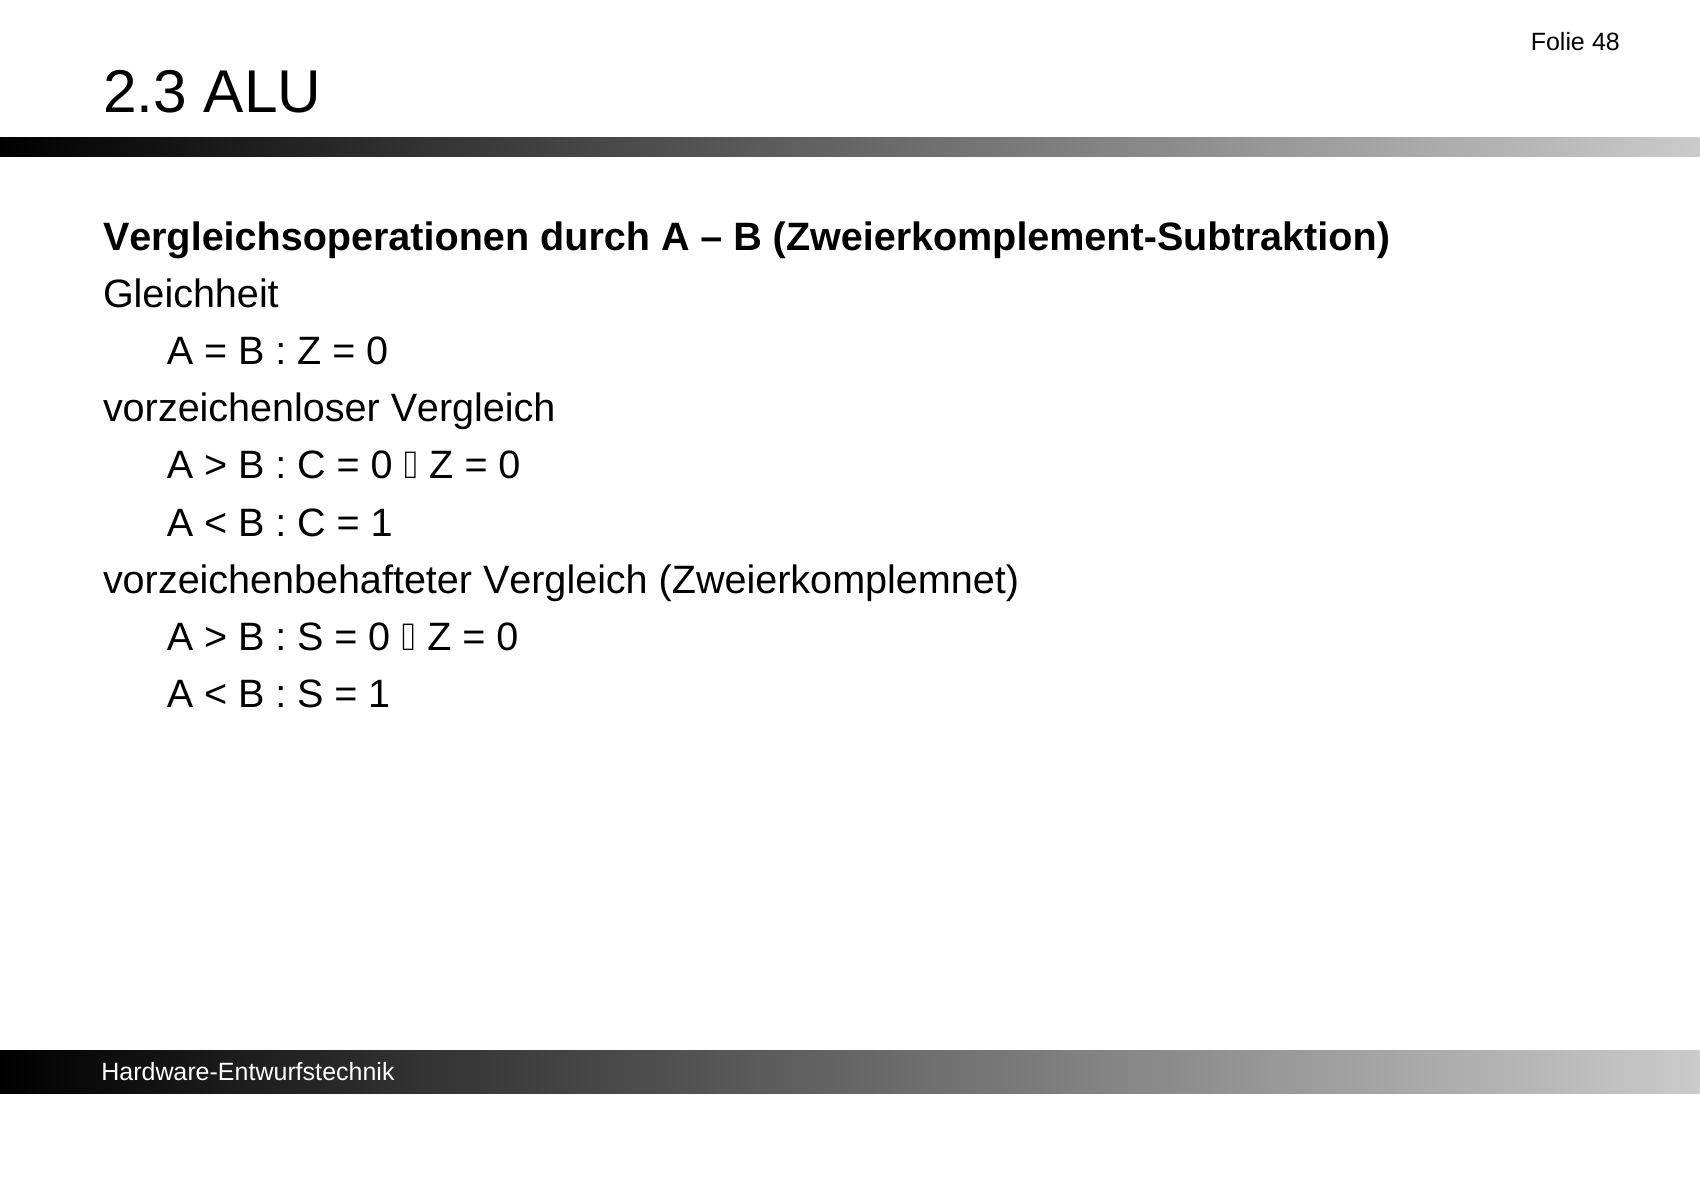

# 2.3 ALU
Vergleichsoperationen durch A – B (Zweierkomplement-Subtraktion)
Gleichheit
A = B : Z = 0
vorzeichenloser Vergleich
A > B : C = 0  Z = 0
A < B : C = 1
vorzeichenbehafteter Vergleich (Zweierkomplemnet)
A > B : S = 0  Z = 0
A < B : S = 1